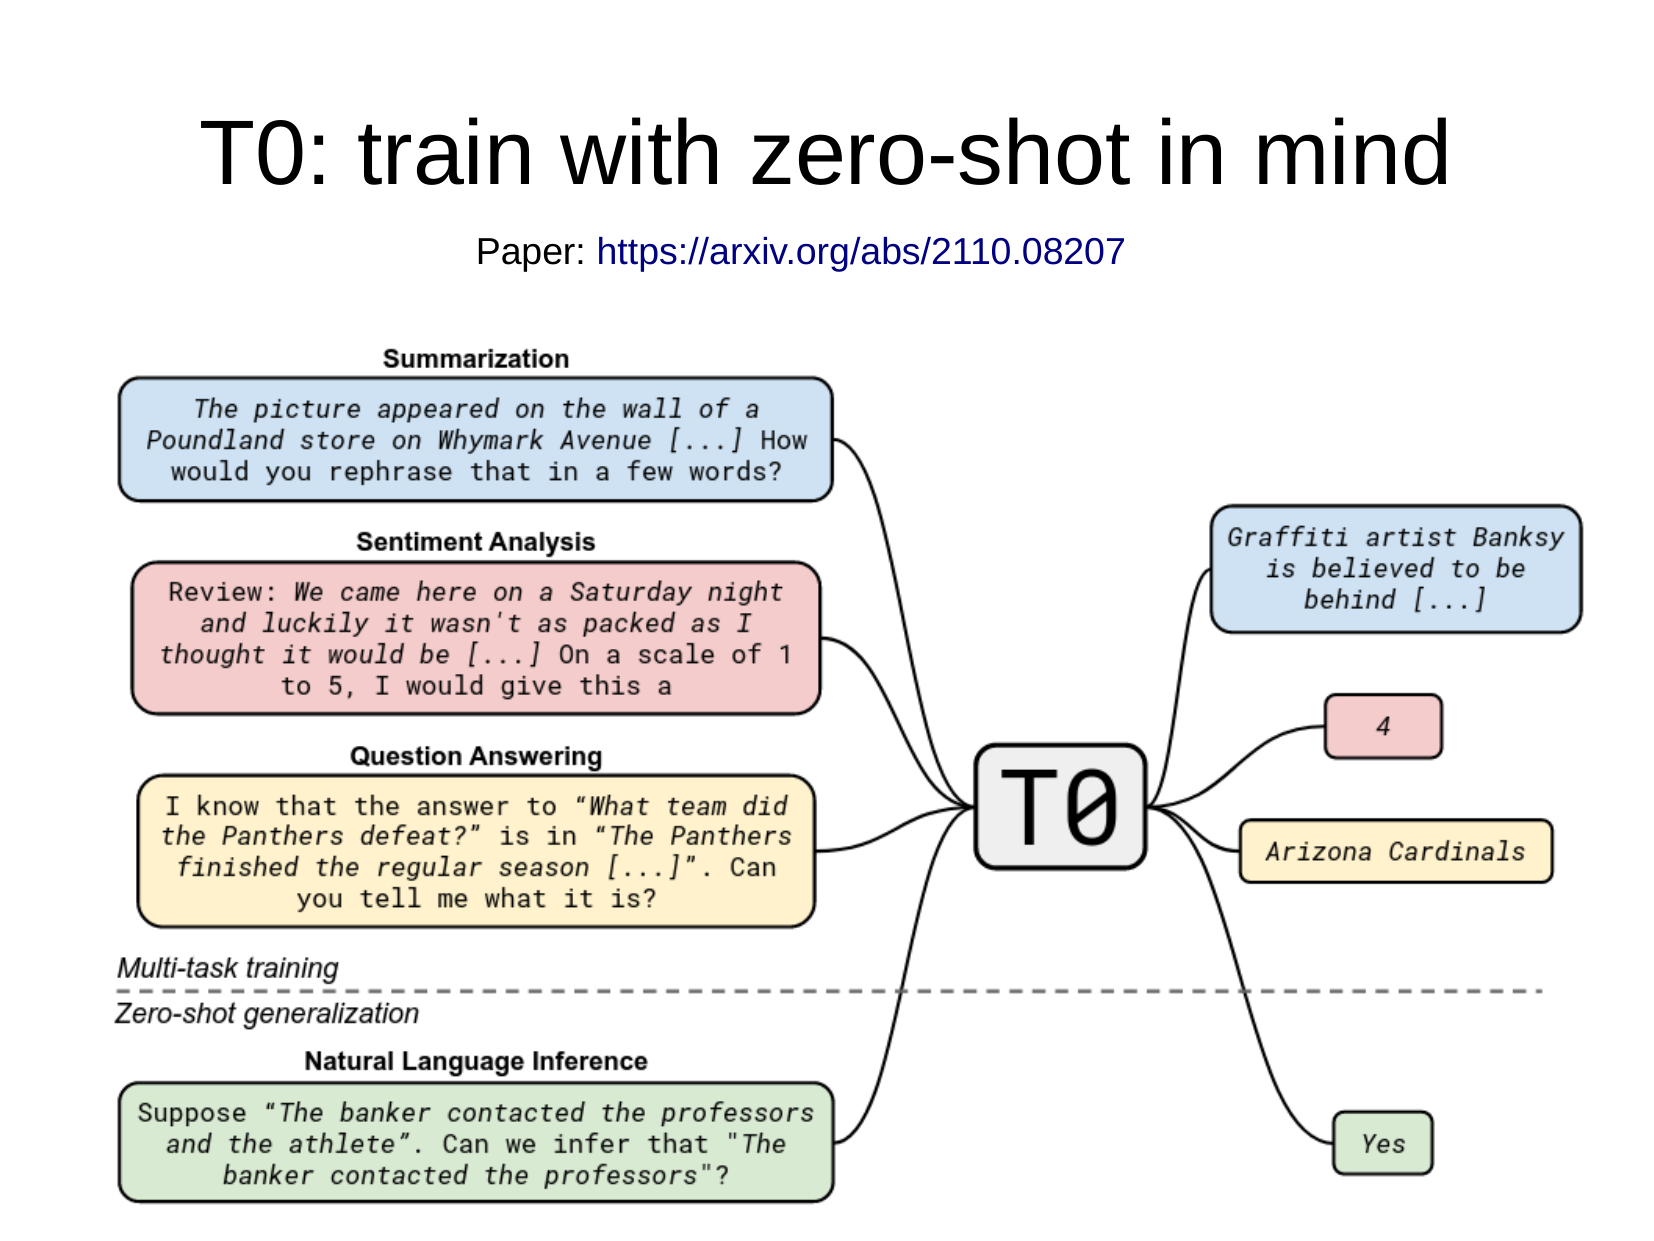

# T0: train with zero-shot in mind
Paper: https://arxiv.org/abs/2110.08207